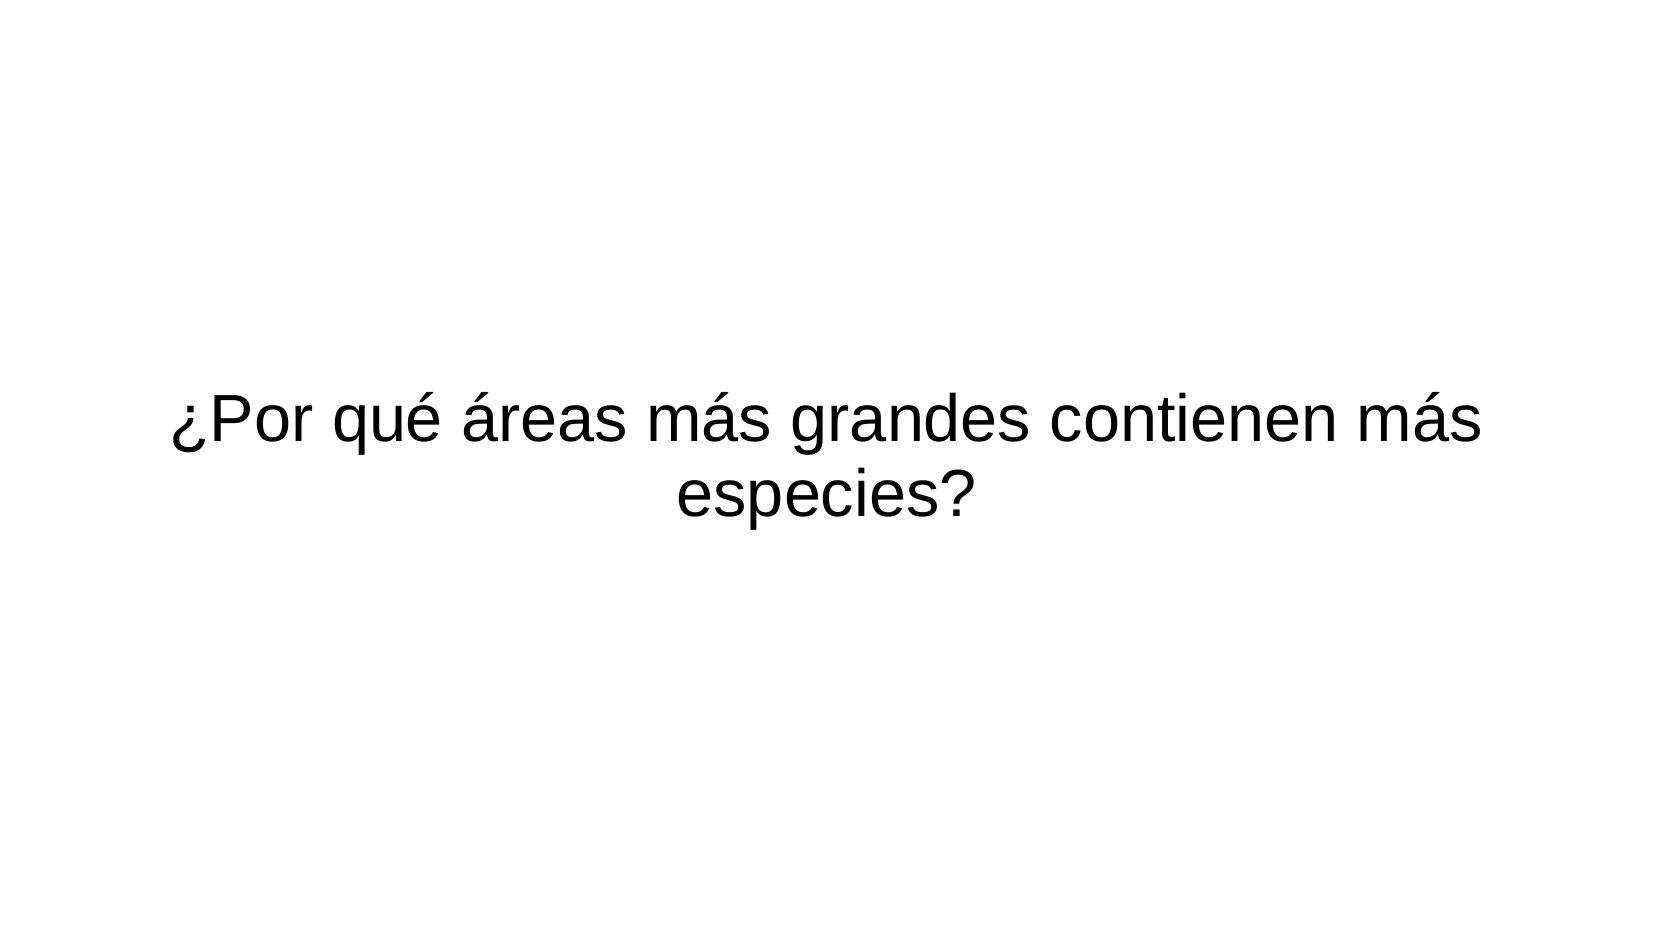

# ¿Por qué áreas más grandes contienen más especies?